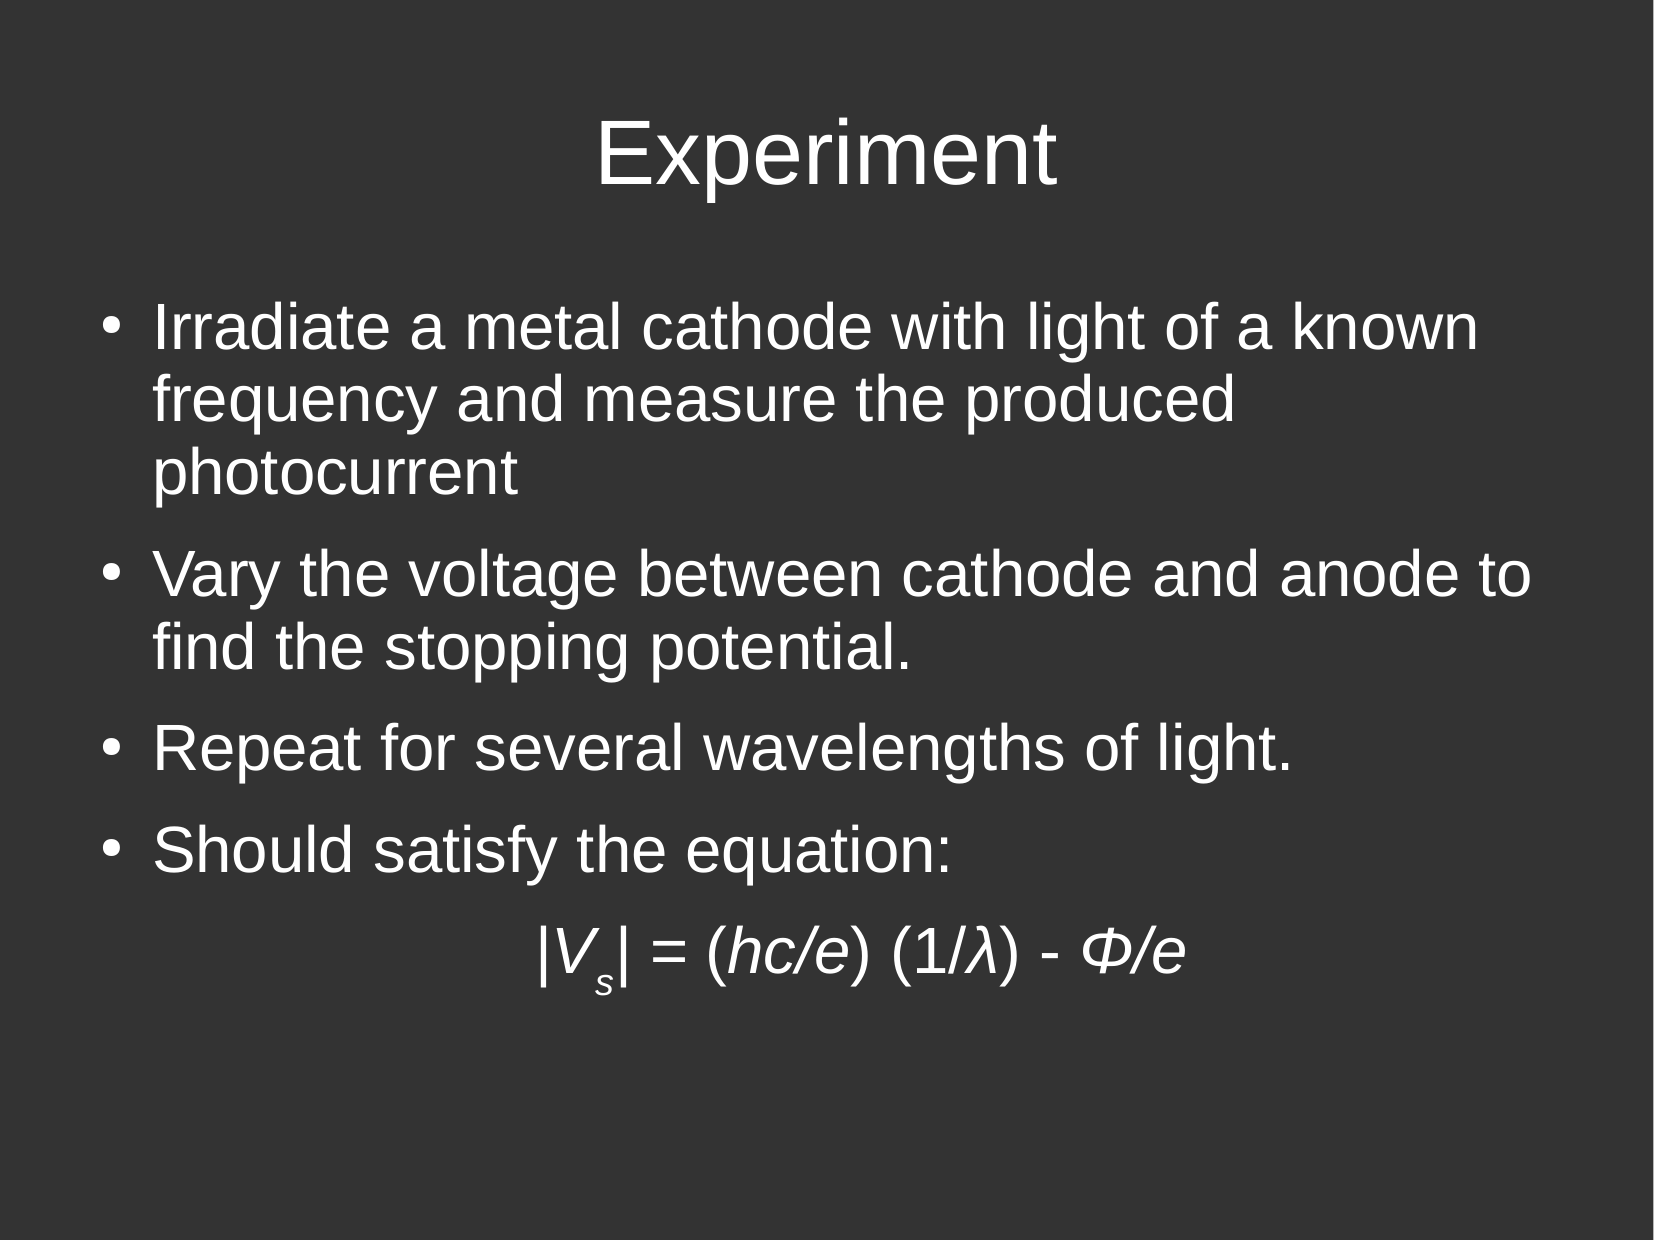

# Experiment
Irradiate a metal cathode with light of a known frequency and measure the produced photocurrent
Vary the voltage between cathode and anode to find the stopping potential.
Repeat for several wavelengths of light.
Should satisfy the equation:
|Vs| = (hc/e) (1/λ) - Φ/e